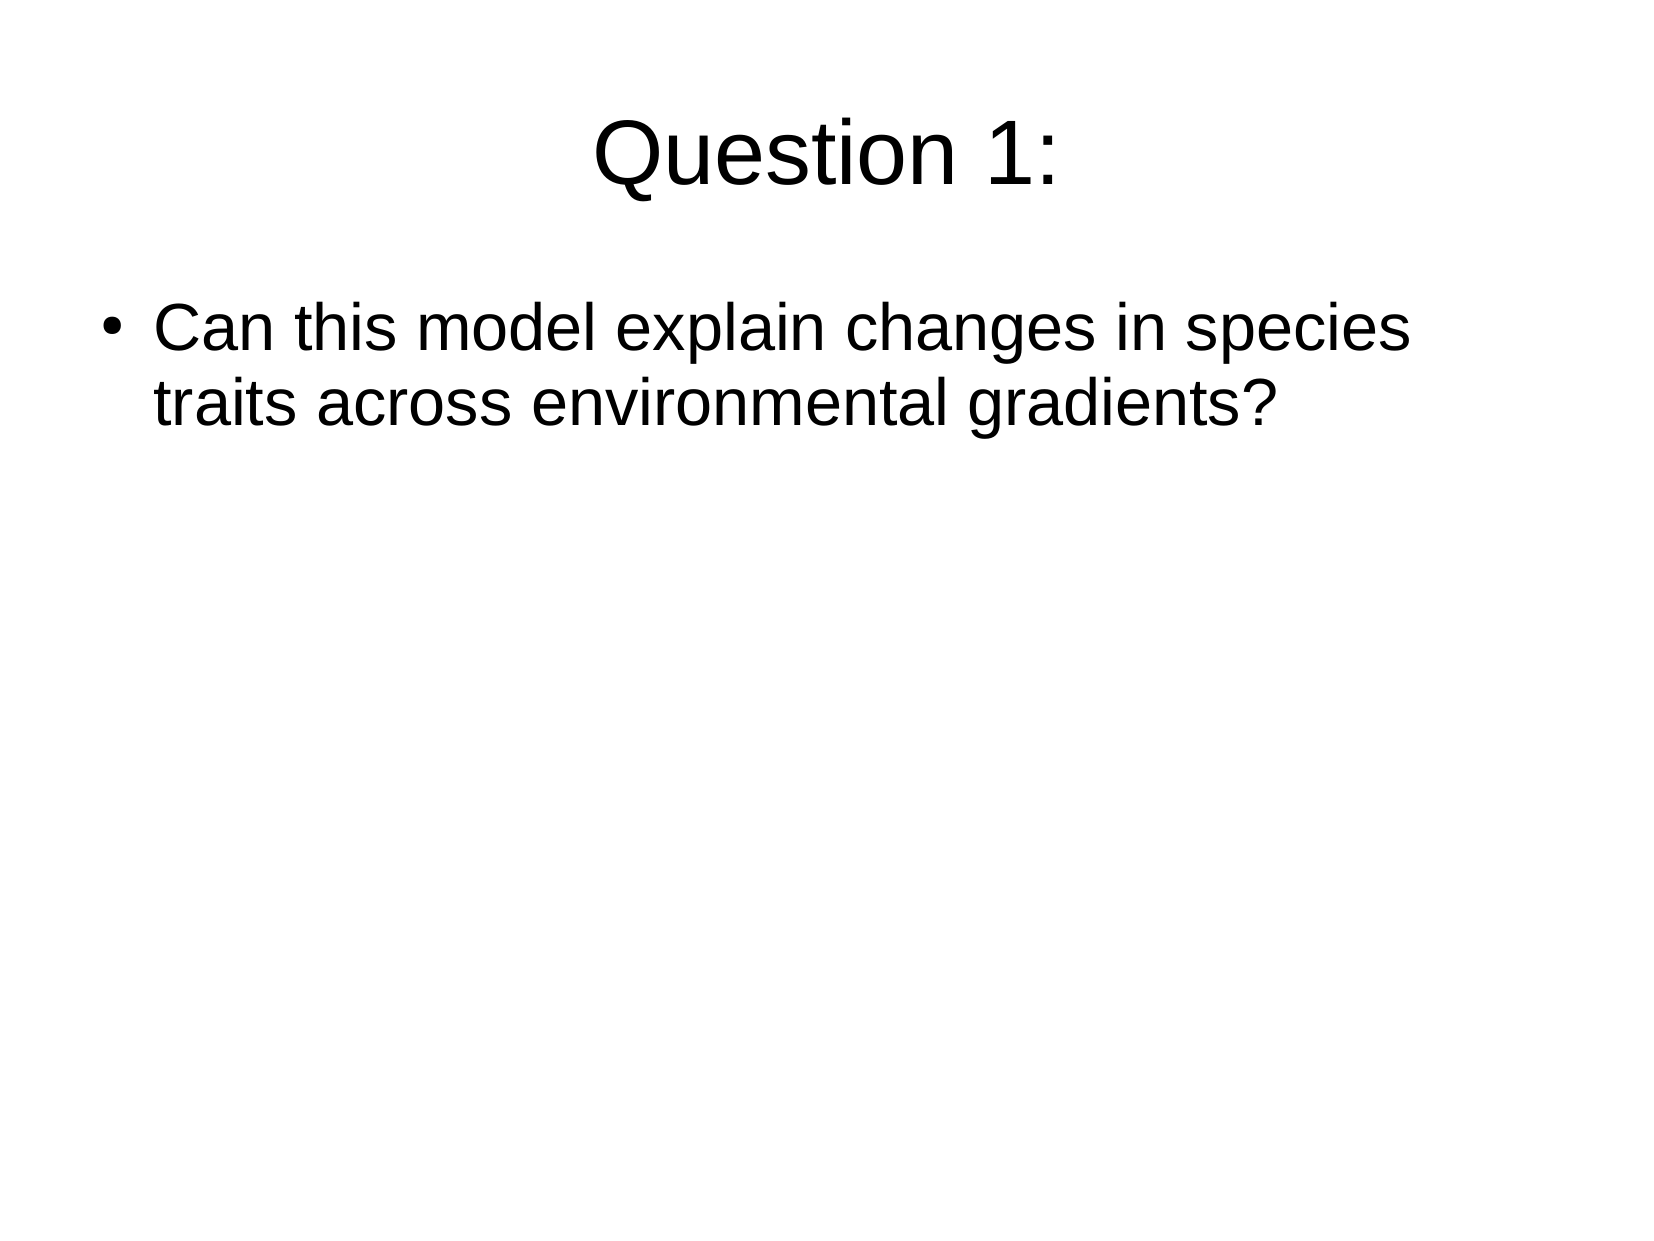

# Question 1:
Can this model explain changes in species traits across environmental gradients?